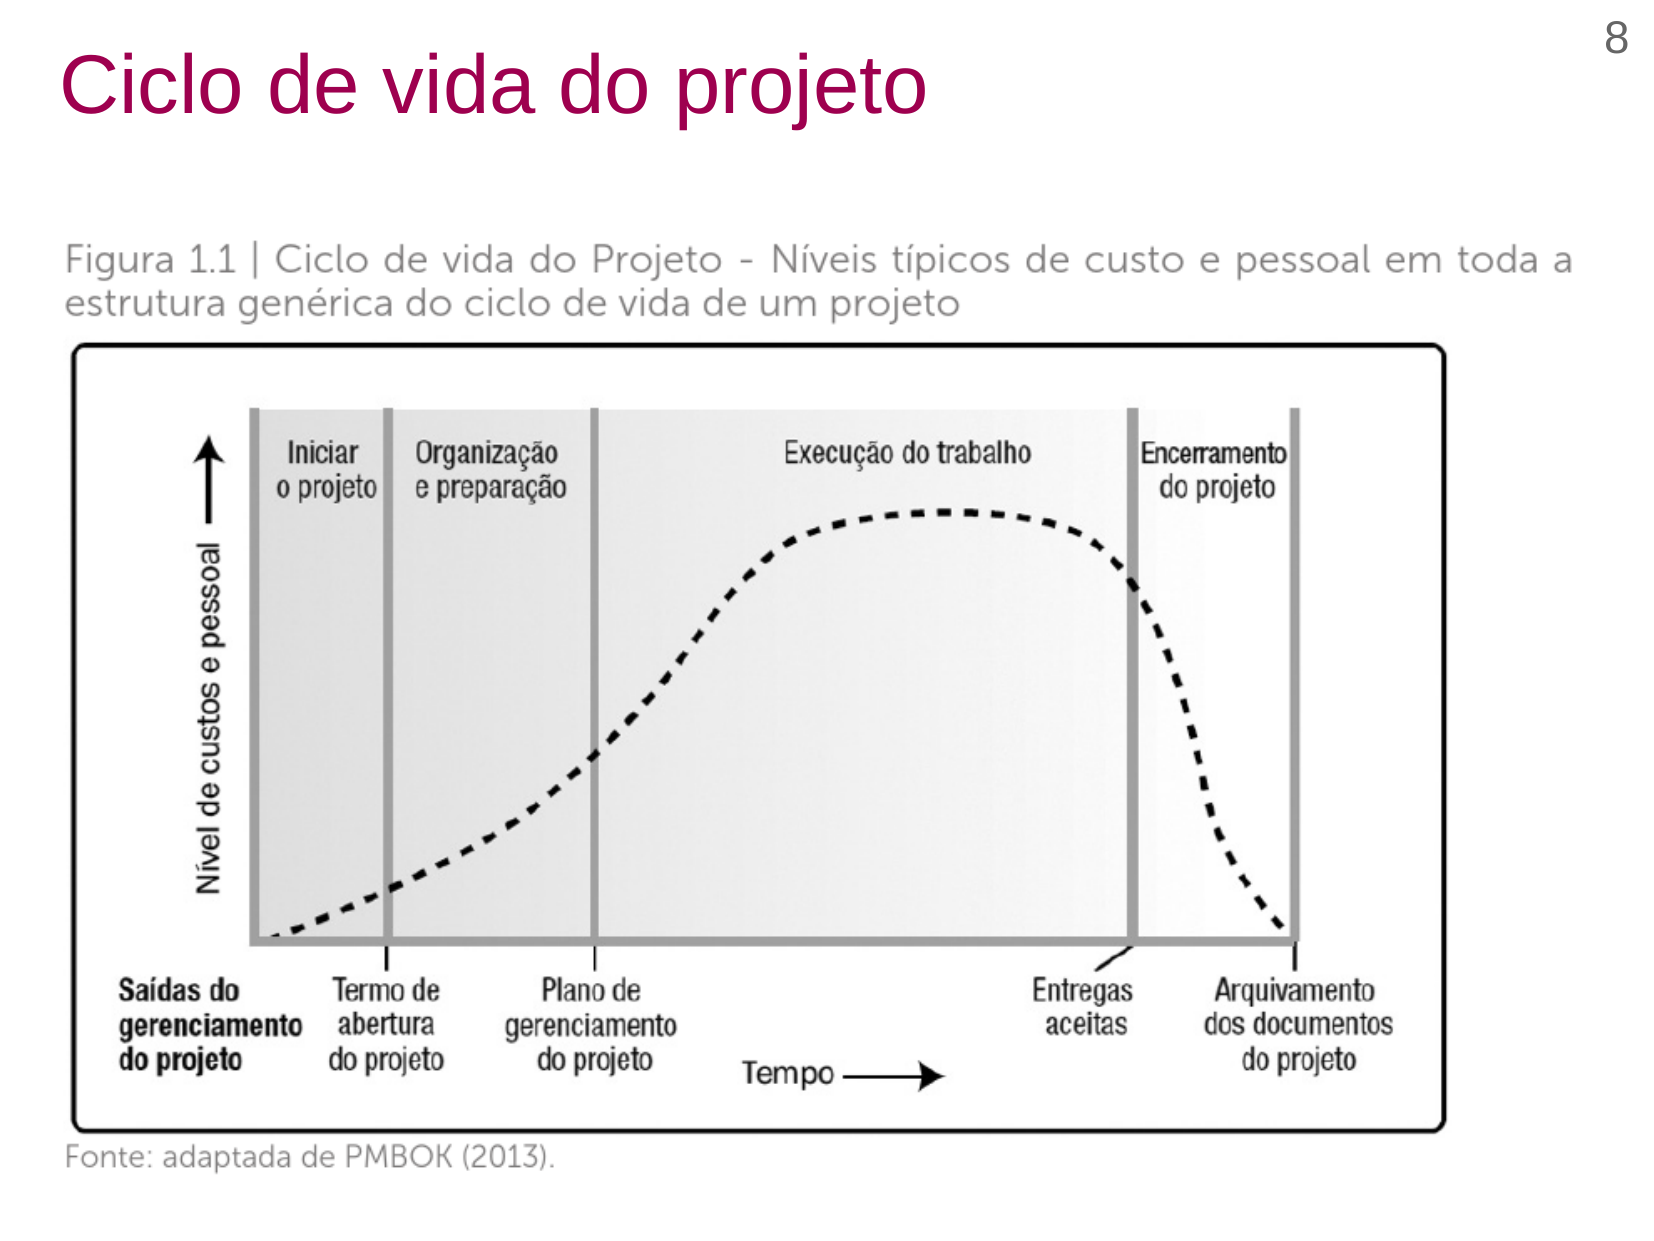

8
# Ciclo de vida do projeto